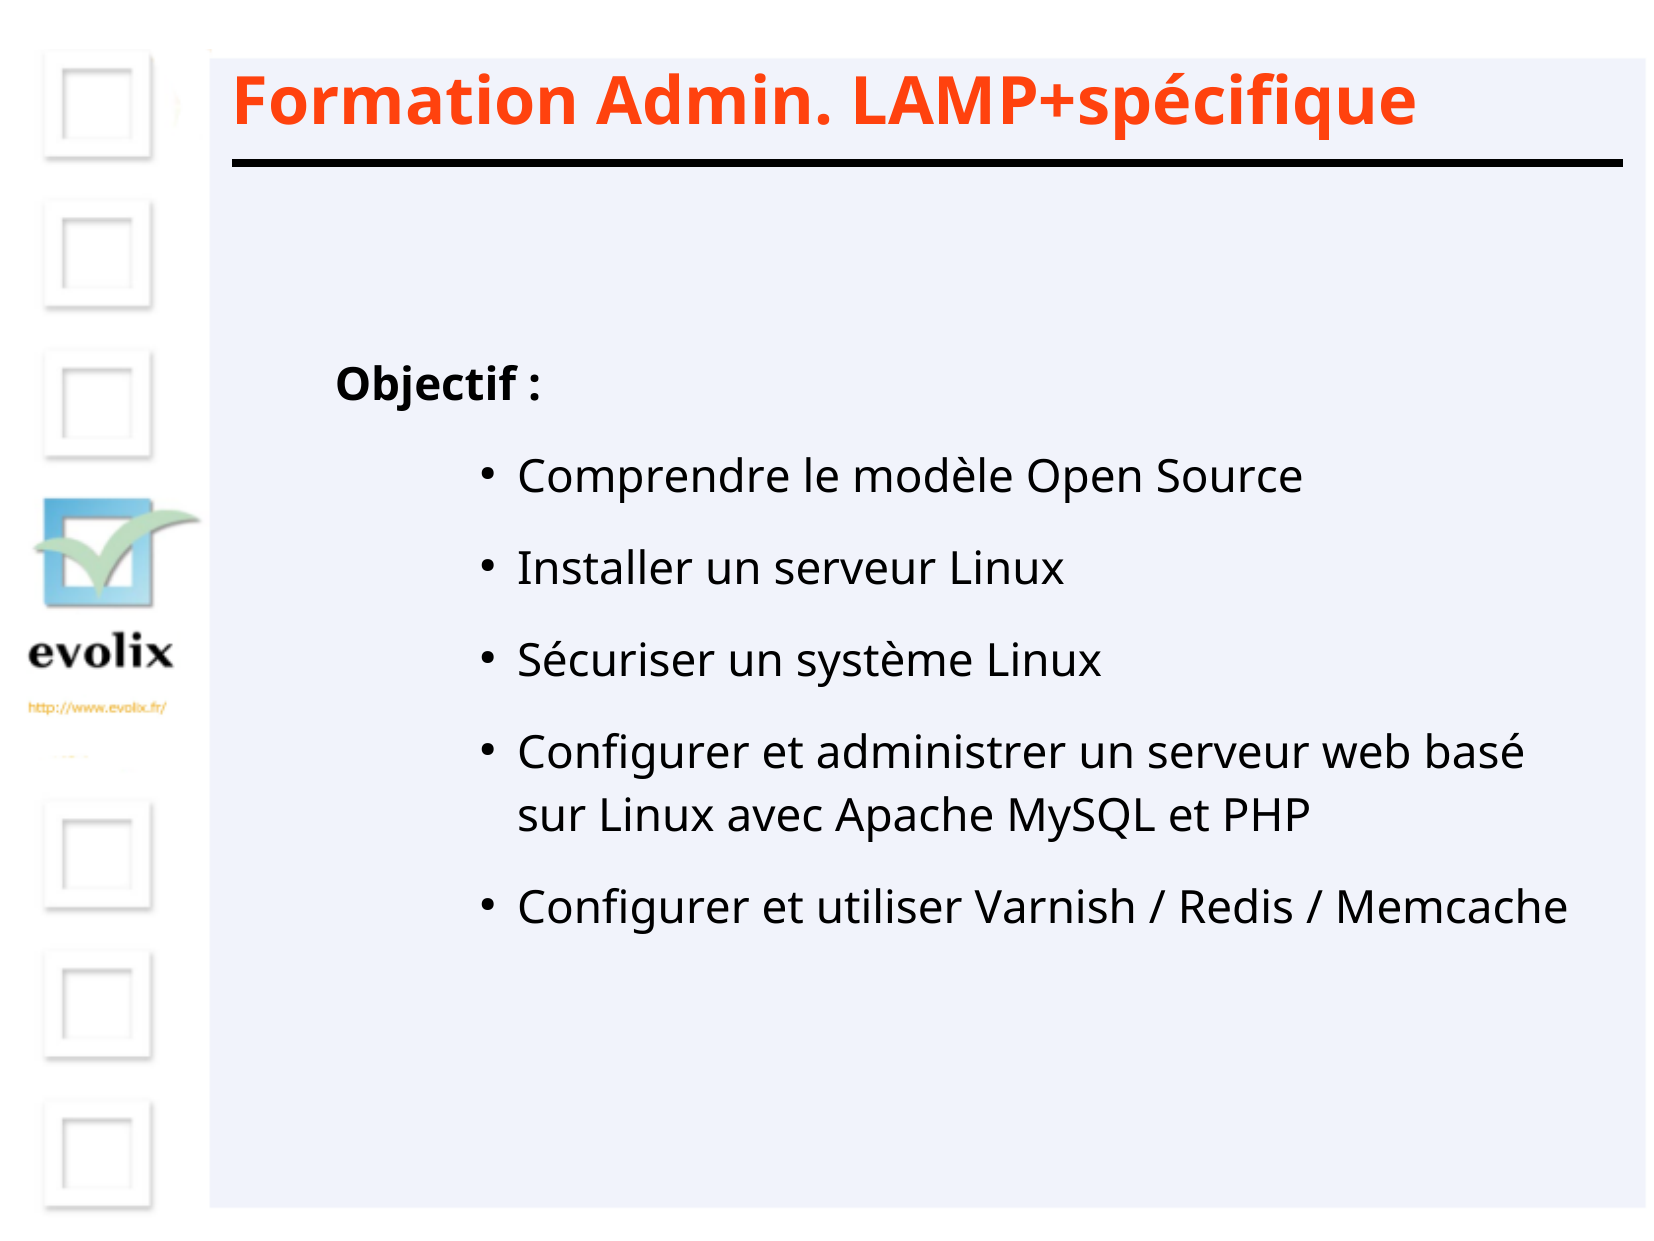

# Formation Admin. LAMP+spécifique
Objectif :
Comprendre le modèle Open Source
Installer un serveur Linux
Sécuriser un système Linux
Configurer et administrer un serveur web basé sur Linux avec Apache MySQL et PHP
Configurer et utiliser Varnish / Redis / Memcache